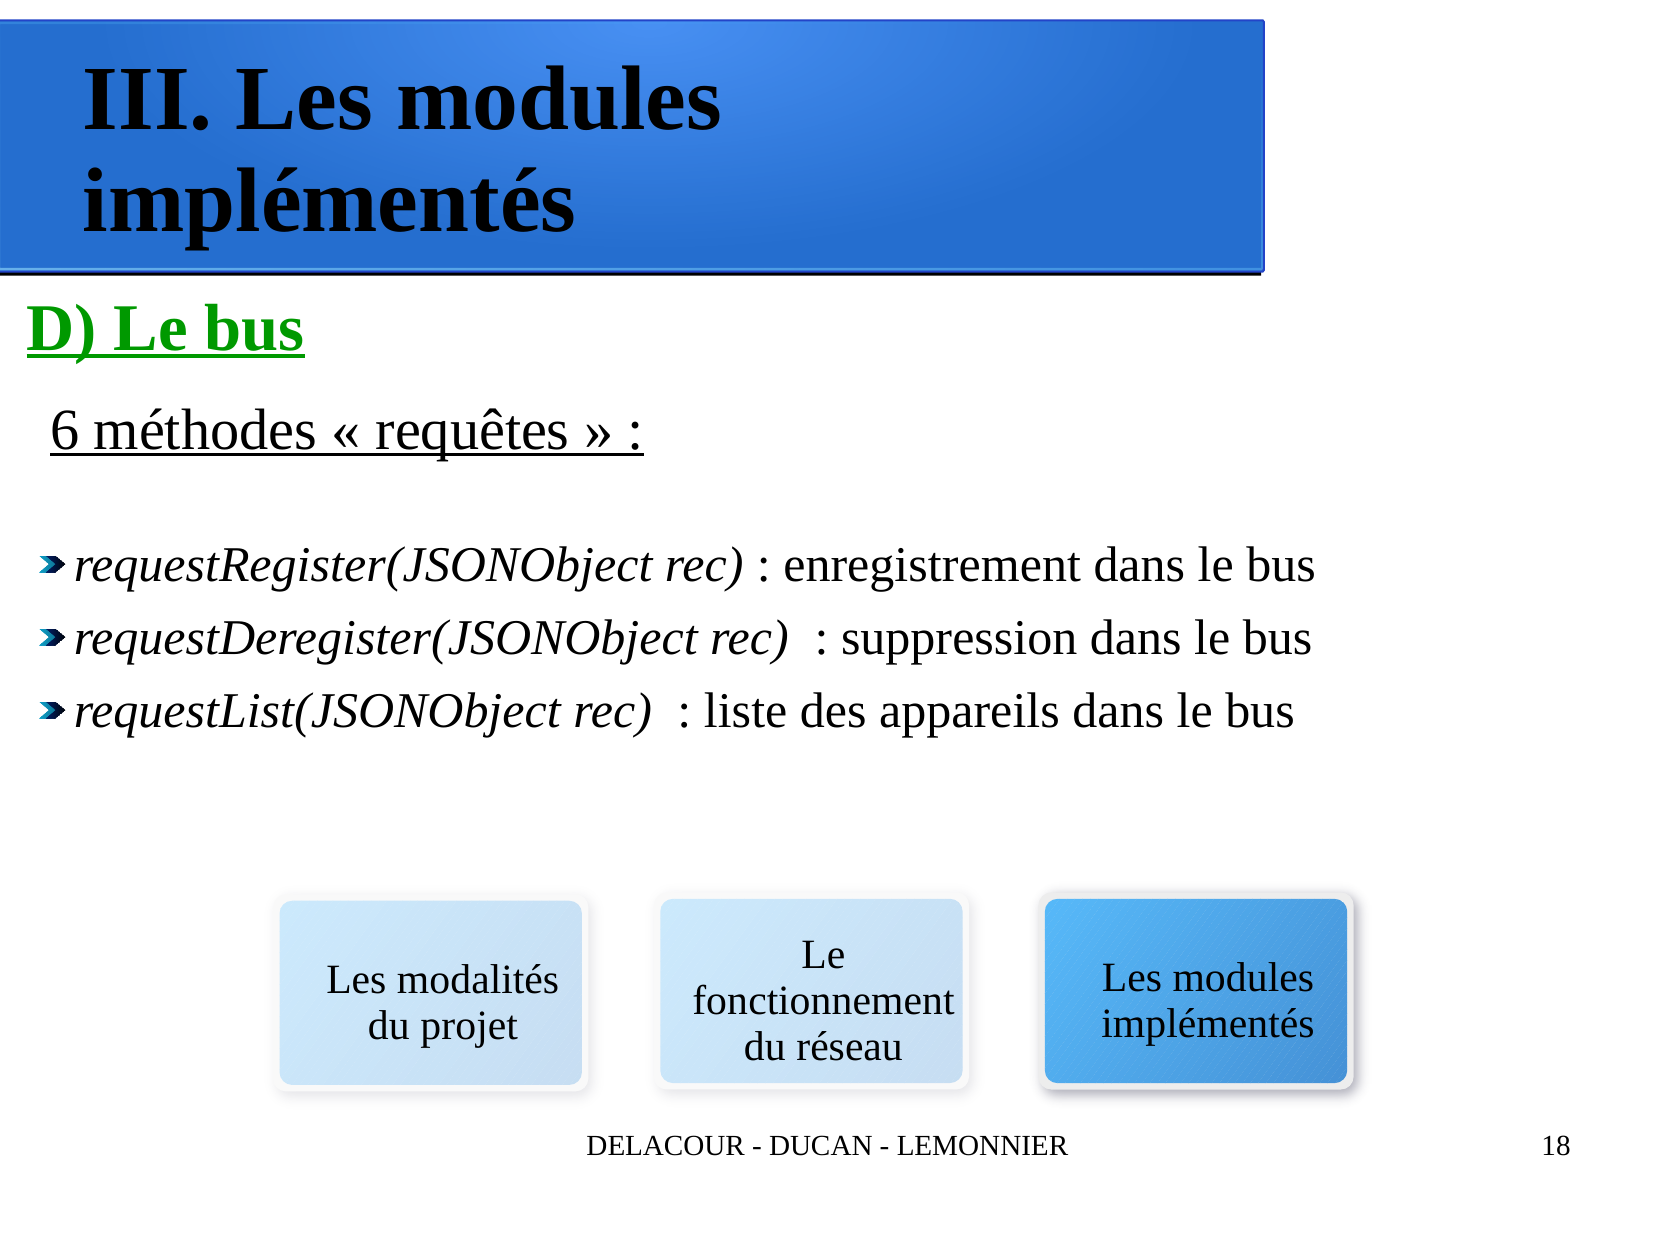

# III. Les modules implémentés
D) Le bus
6 méthodes « requêtes » :
requestRegister(JSONObject rec) : enregistrement dans le bus
requestDeregister(JSONObject rec)  : suppression dans le bus
requestList(JSONObject rec)  : liste des appareils dans le bus
Le
fonctionnement
du réseau
Les modules
implémentés
Les modalités
du projet
DELACOUR - DUCAN - LEMONNIER
18